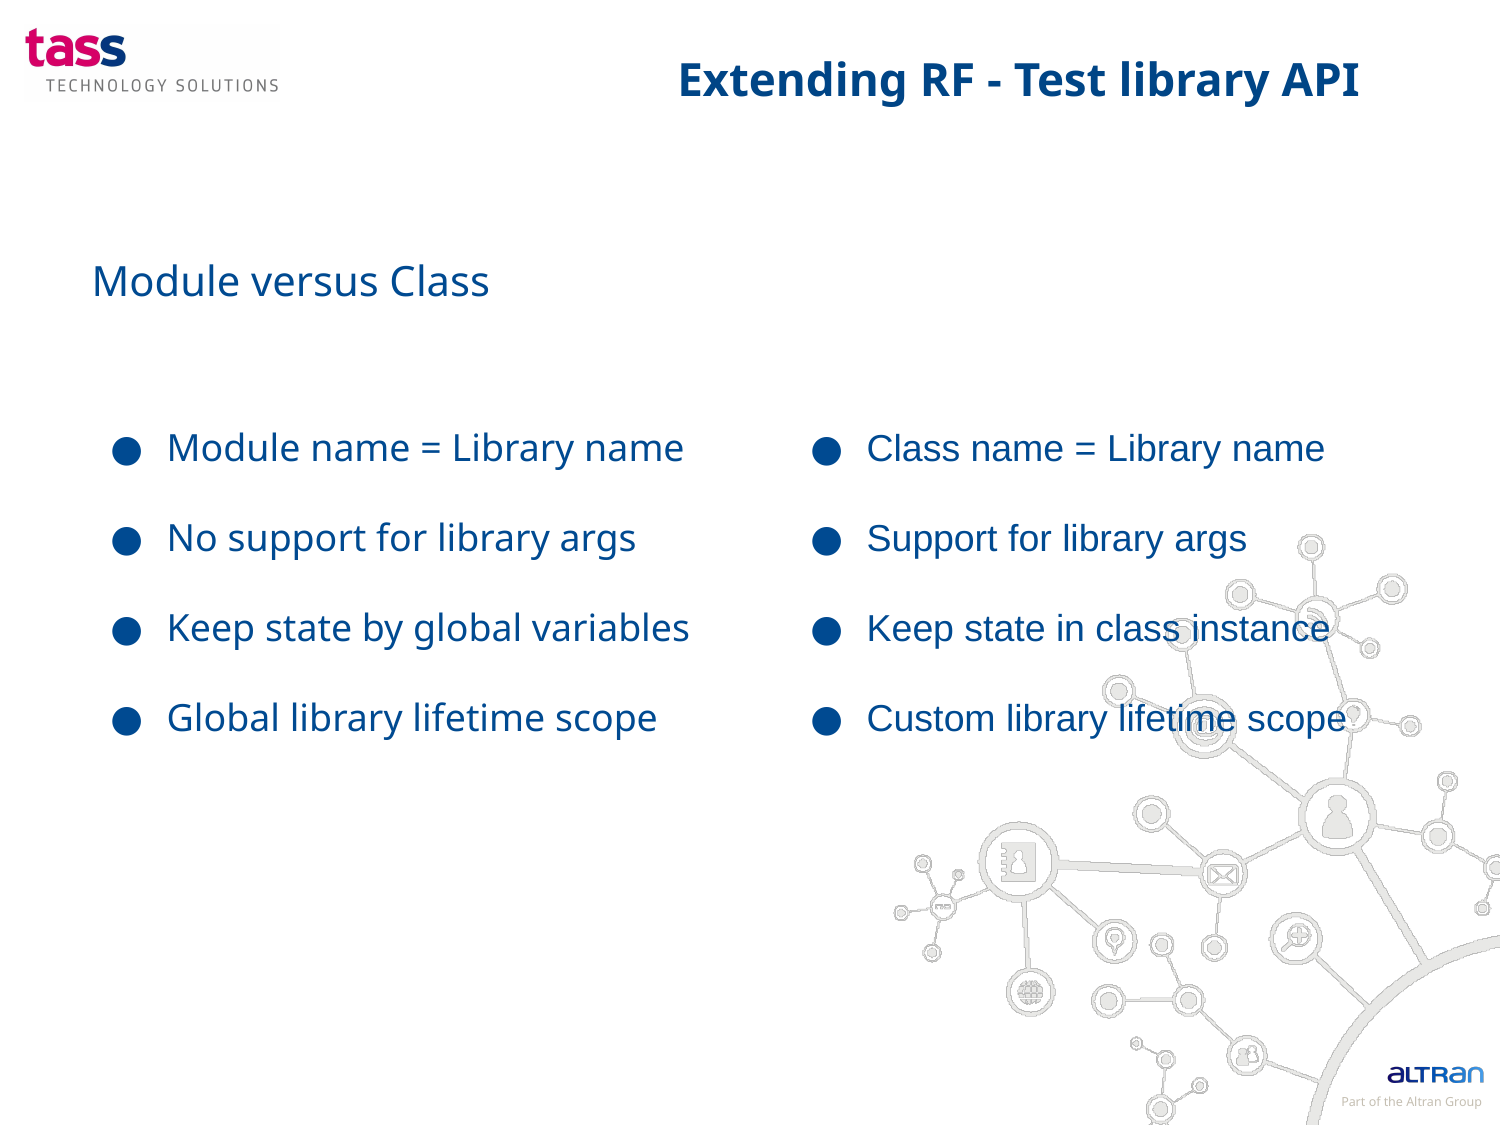

# Extending RF - Test library API
Module versus Class
Module name = Library name
No support for library args
Keep state by global variables
Global library lifetime scope
Class name = Library name
Support for library args
Keep state in class instance
Custom library lifetime scope